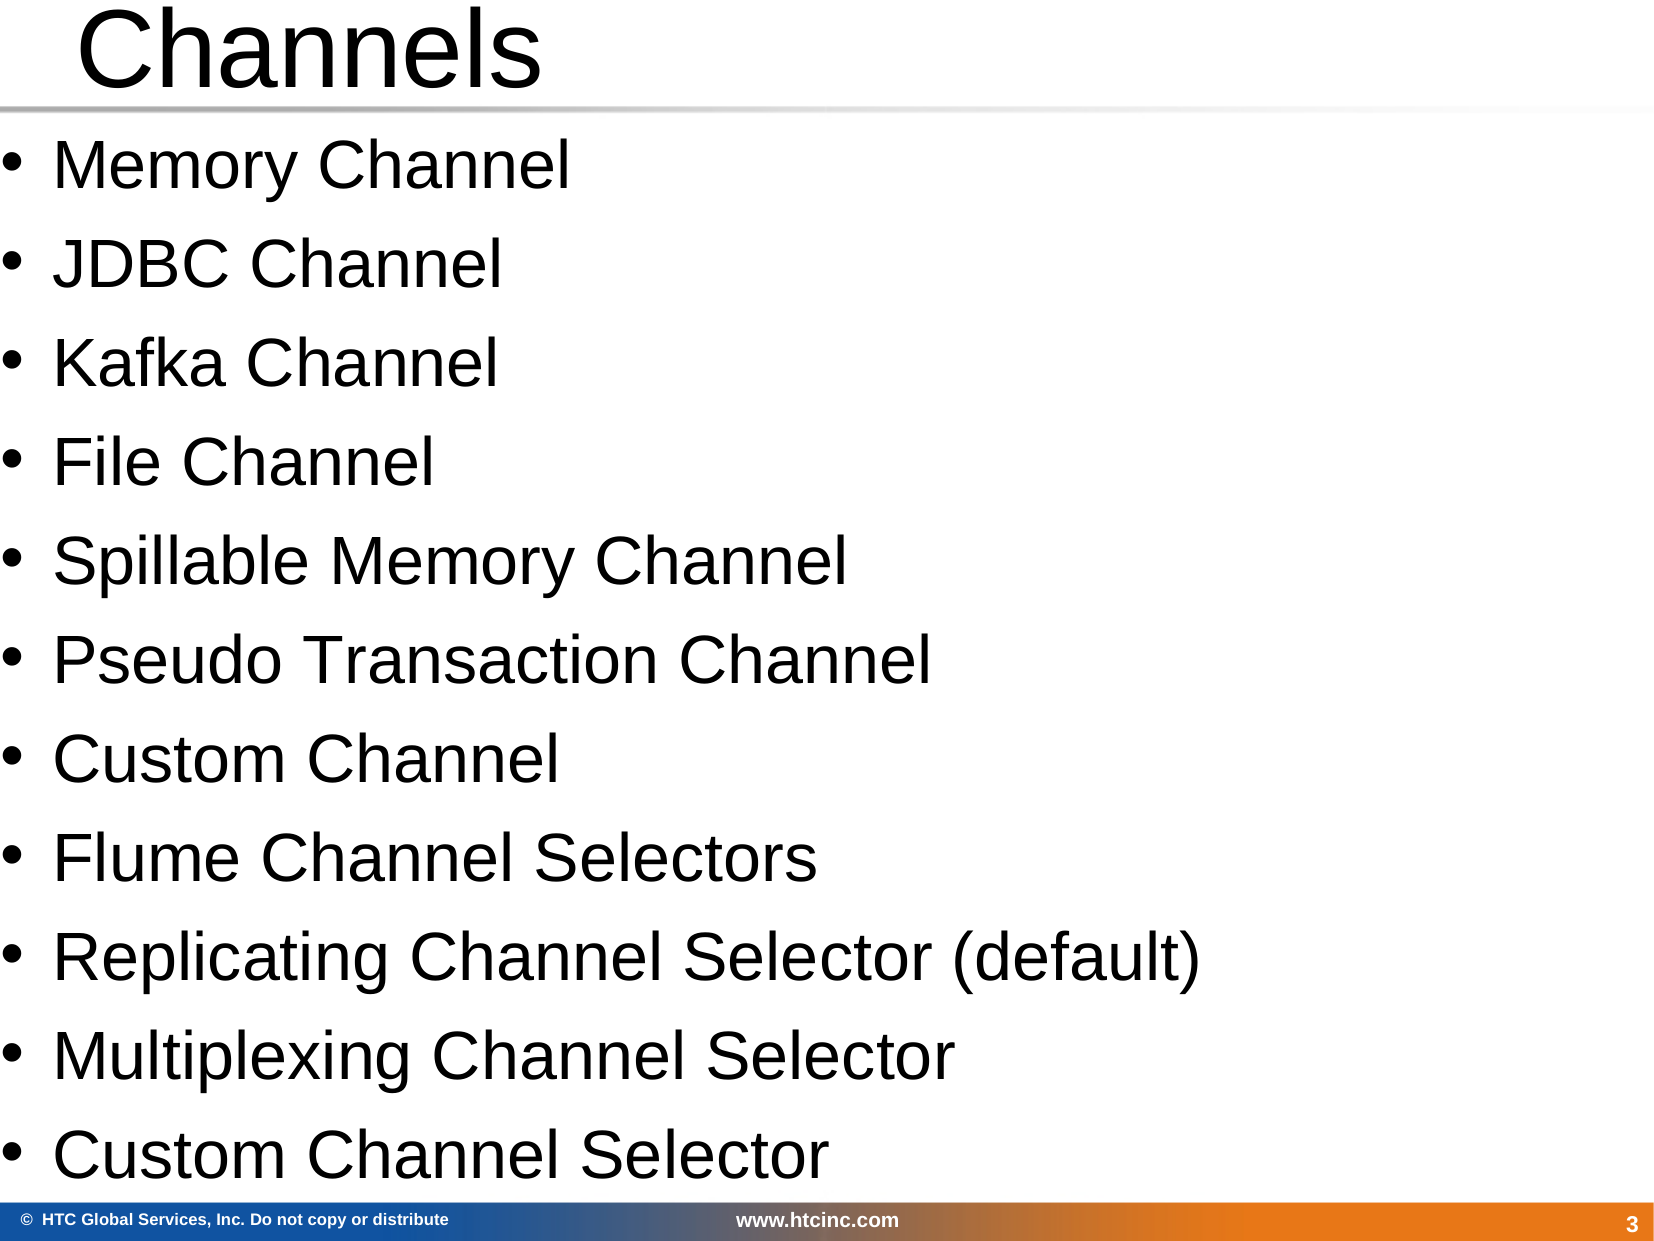

# Channels
Memory Channel
JDBC Channel
Kafka Channel
File Channel
Spillable Memory Channel
Pseudo Transaction Channel
Custom Channel
Flume Channel Selectors
Replicating Channel Selector (default)
Multiplexing Channel Selector
Custom Channel Selector